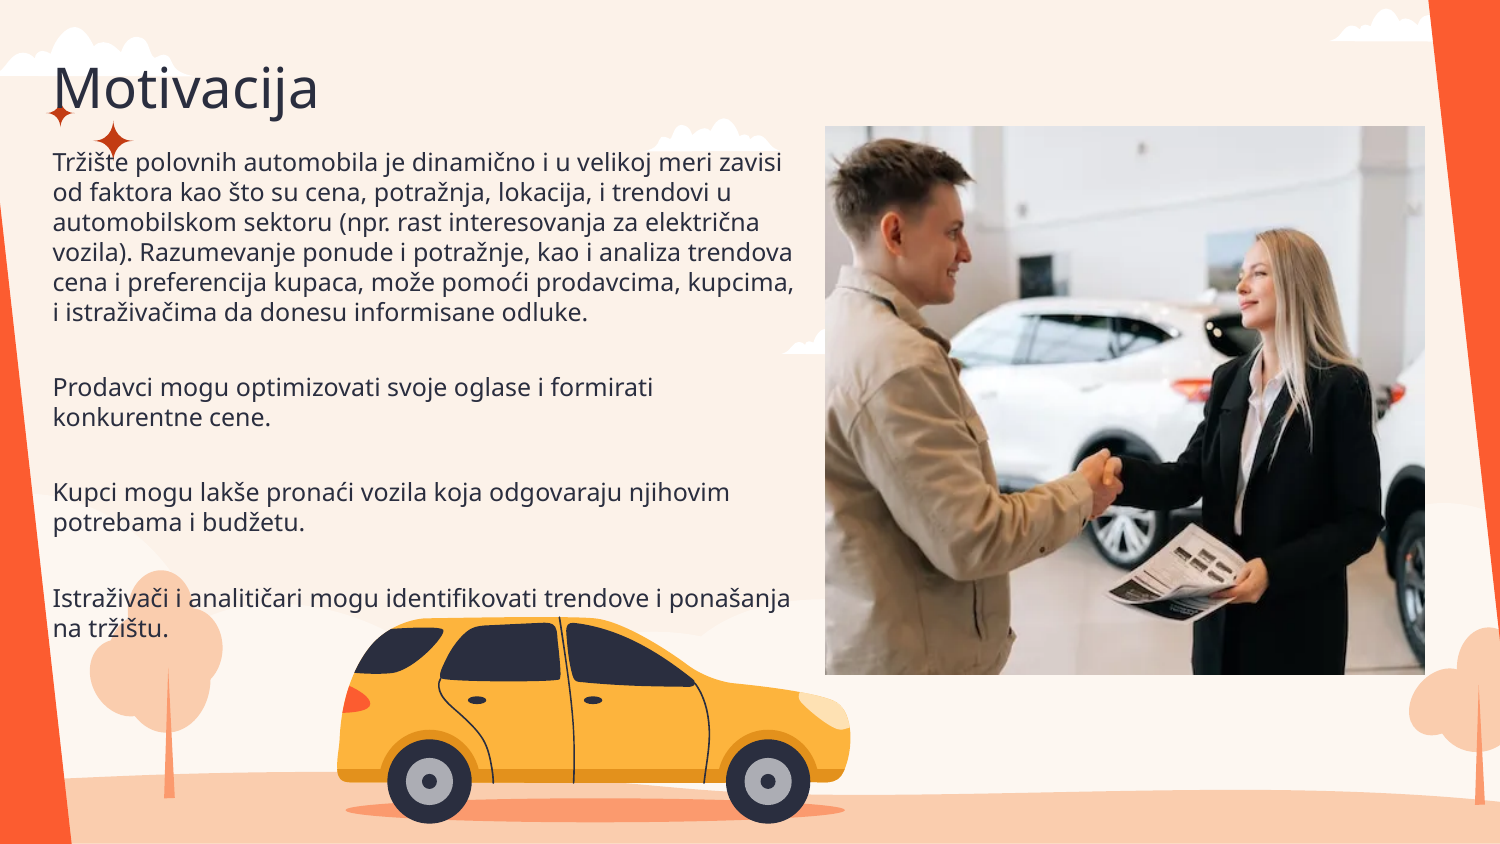

# Motivacija
Tržište polovnih automobila je dinamično i u velikoj meri zavisi od faktora kao što su cena, potražnja, lokacija, i trendovi u automobilskom sektoru (npr. rast interesovanja za električna vozila). Razumevanje ponude i potražnje, kao i analiza trendova cena i preferencija kupaca, može pomoći prodavcima, kupcima, i istraživačima da donesu informisane odluke.
Prodavci mogu optimizovati svoje oglase i formirati konkurentne cene.
Kupci mogu lakše pronaći vozila koja odgovaraju njihovim potrebama i budžetu.
Istraživači i analitičari mogu identifikovati trendove i ponašanja na tržištu.